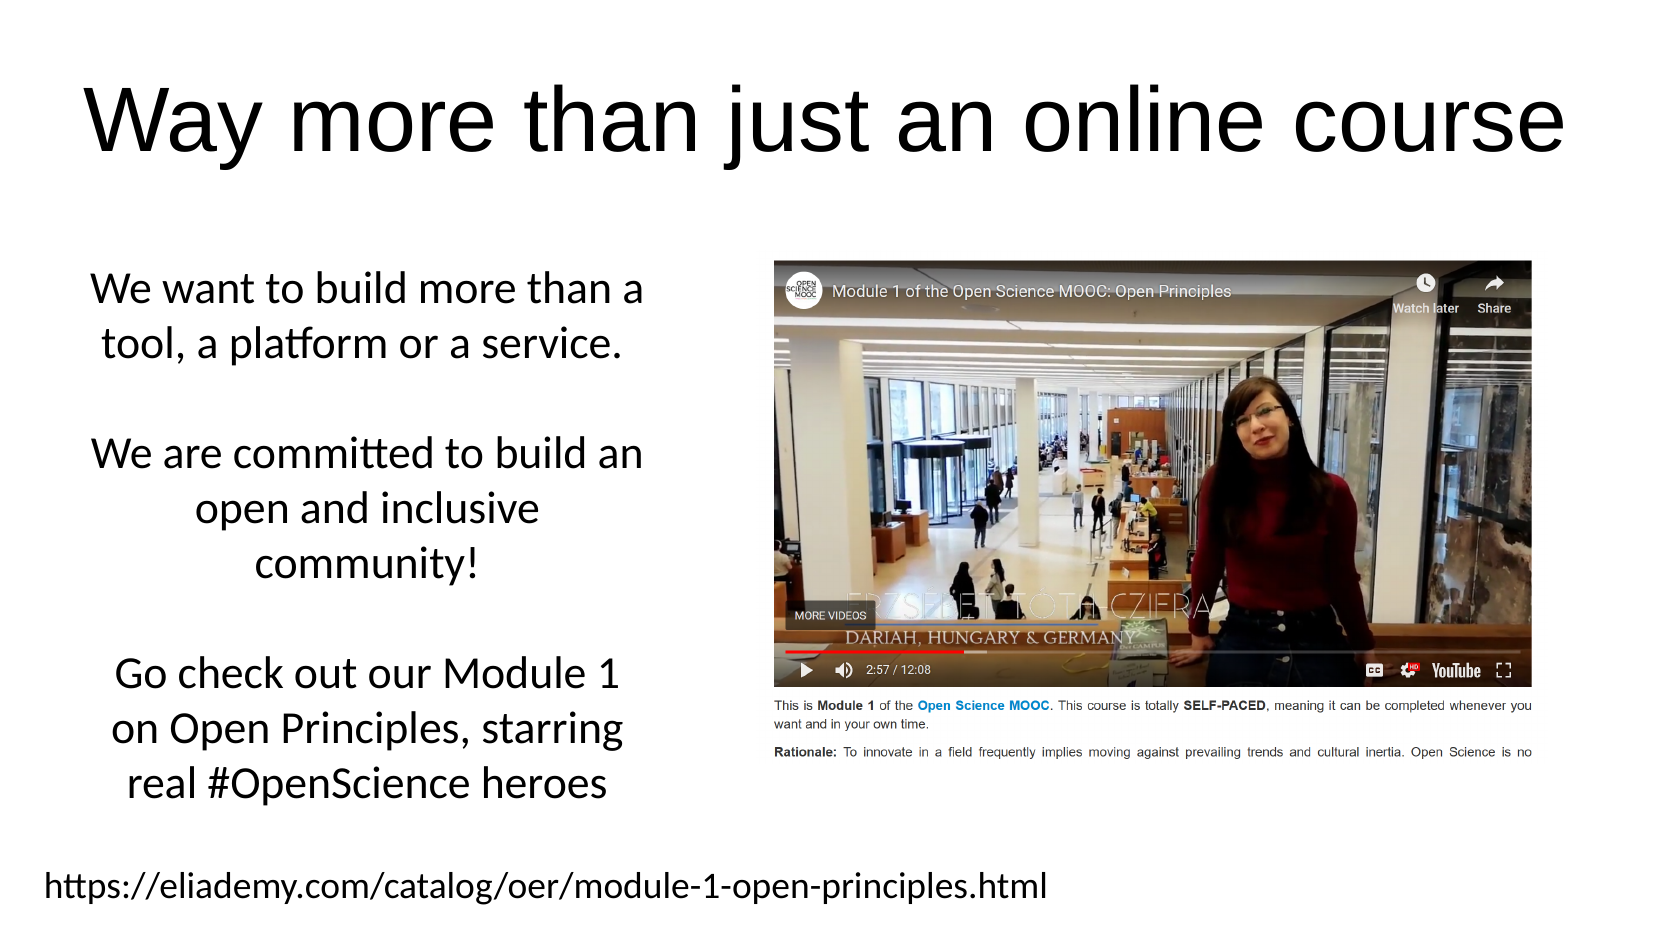

# Way more than just an online course
We want to build more than a tool, a platform or a service.
We are committed to build an open and inclusive community!
Go check out our Module 1 on Open Principles, starring real #OpenScience heroes
https://eliademy.com/catalog/oer/module-1-open-principles.html